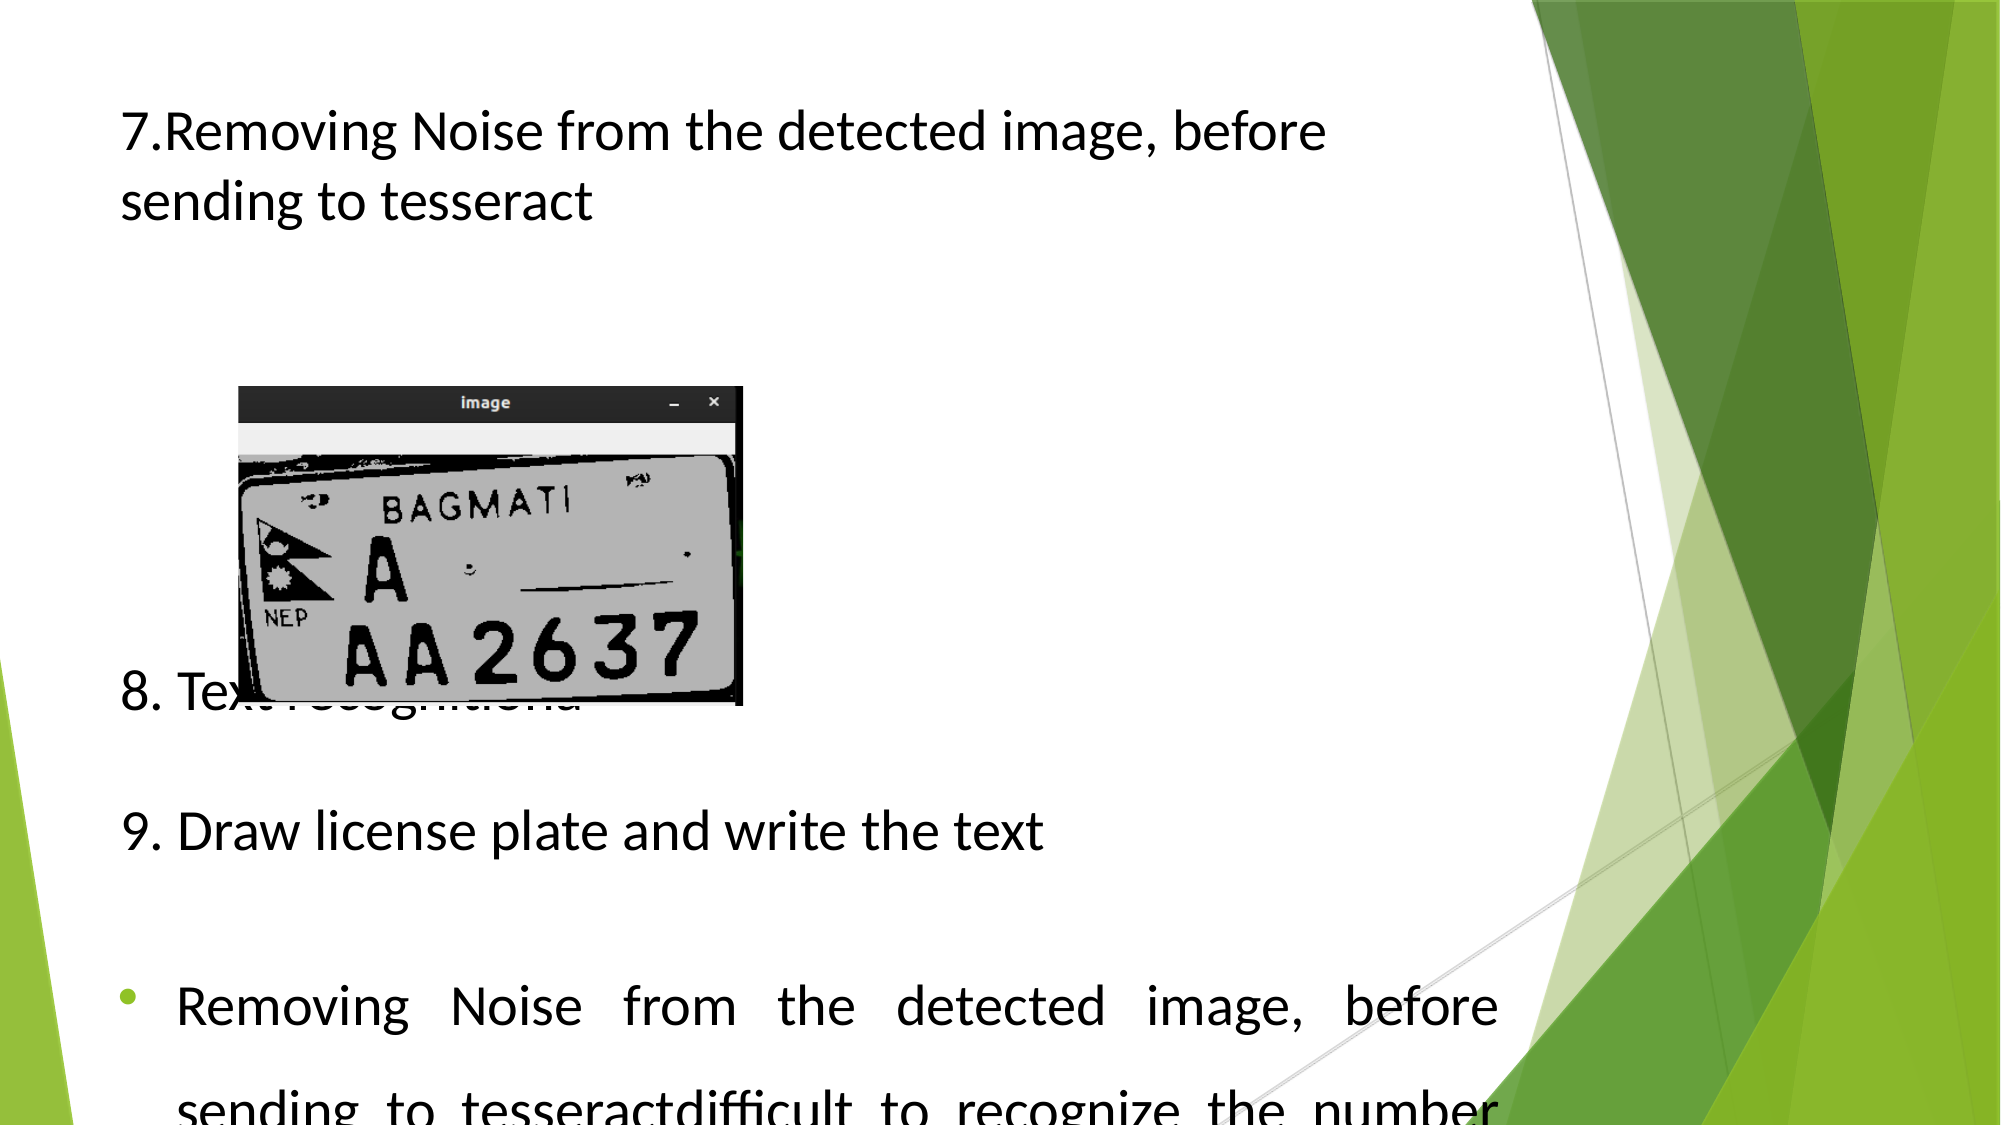

# 7.Removing Noise from the detected image, before sending to tesseract
8. Text recognitiona
9. Draw license plate and write the text
Removing Noise from the detected image, before sending to tesseractdifficult to recognize the number properly during night time.